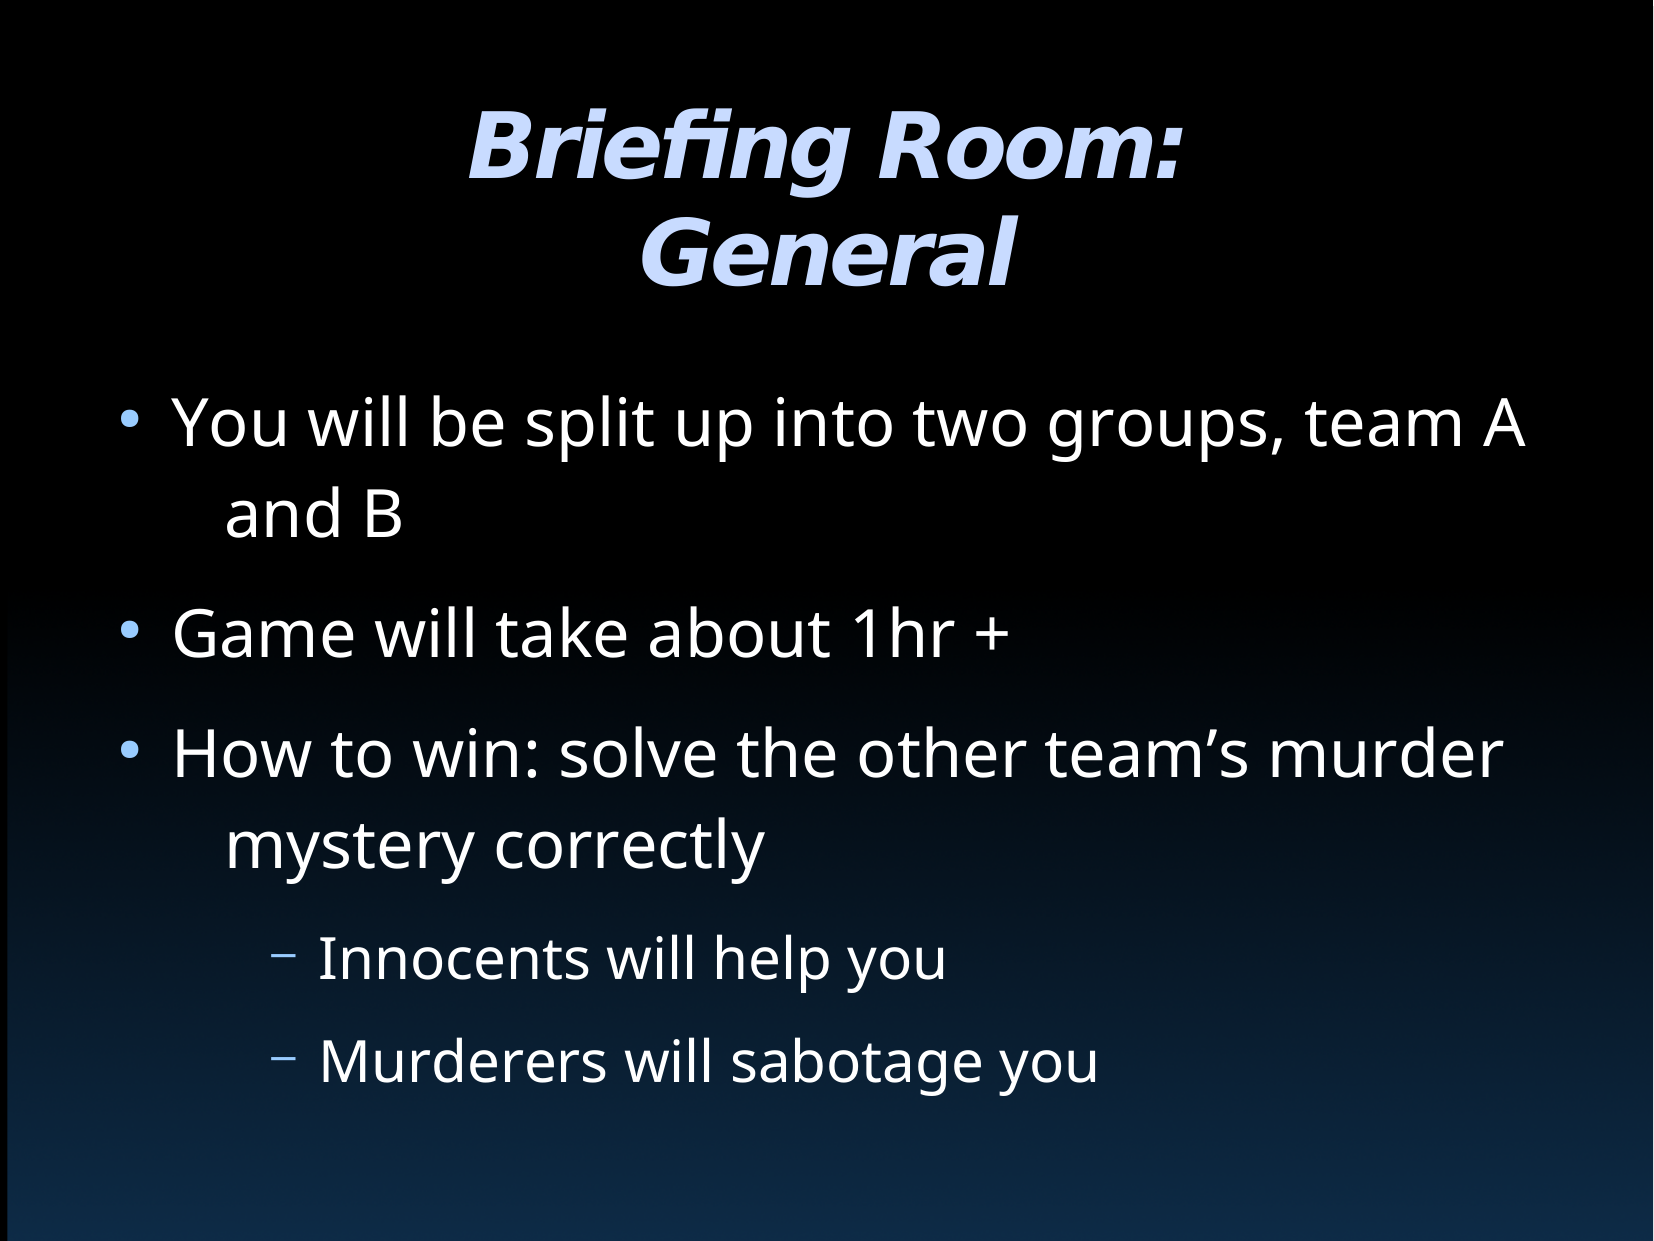

# Briefing Room: General
You will be split up into two groups, team A and B
Game will take about 1hr +
How to win: solve the other team’s murder mystery correctly
Innocents will help you
Murderers will sabotage you